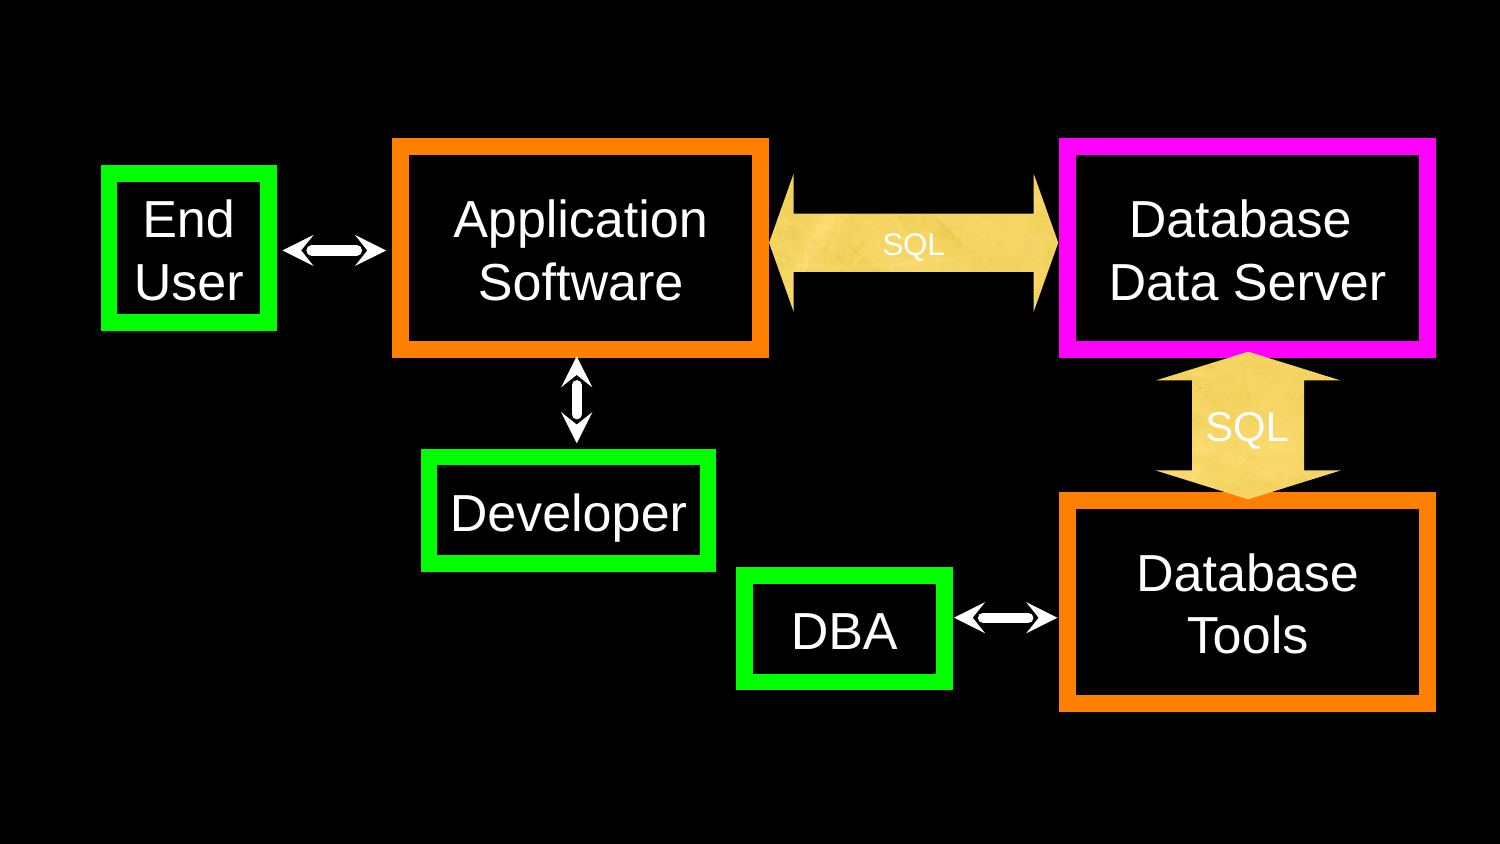

Application
Software
Database
Data Server
End
User
SQL
SQL
Developer
Database
Tools
DBA